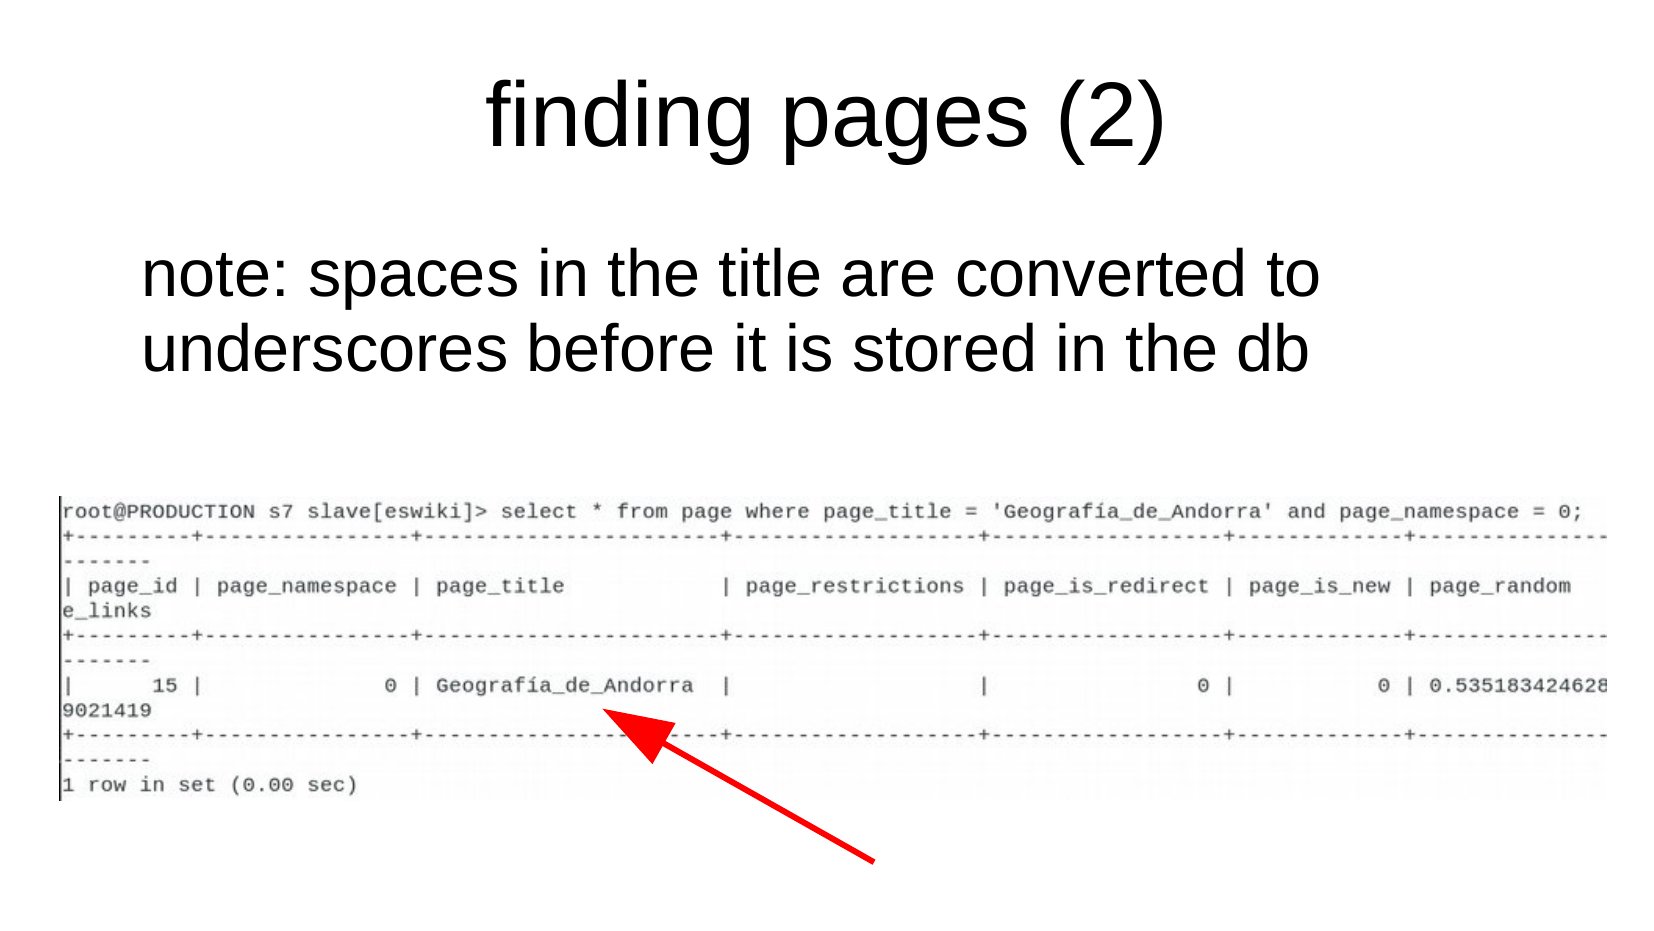

# finding pages (2)
note: spaces in the title are converted to underscores before it is stored in the db